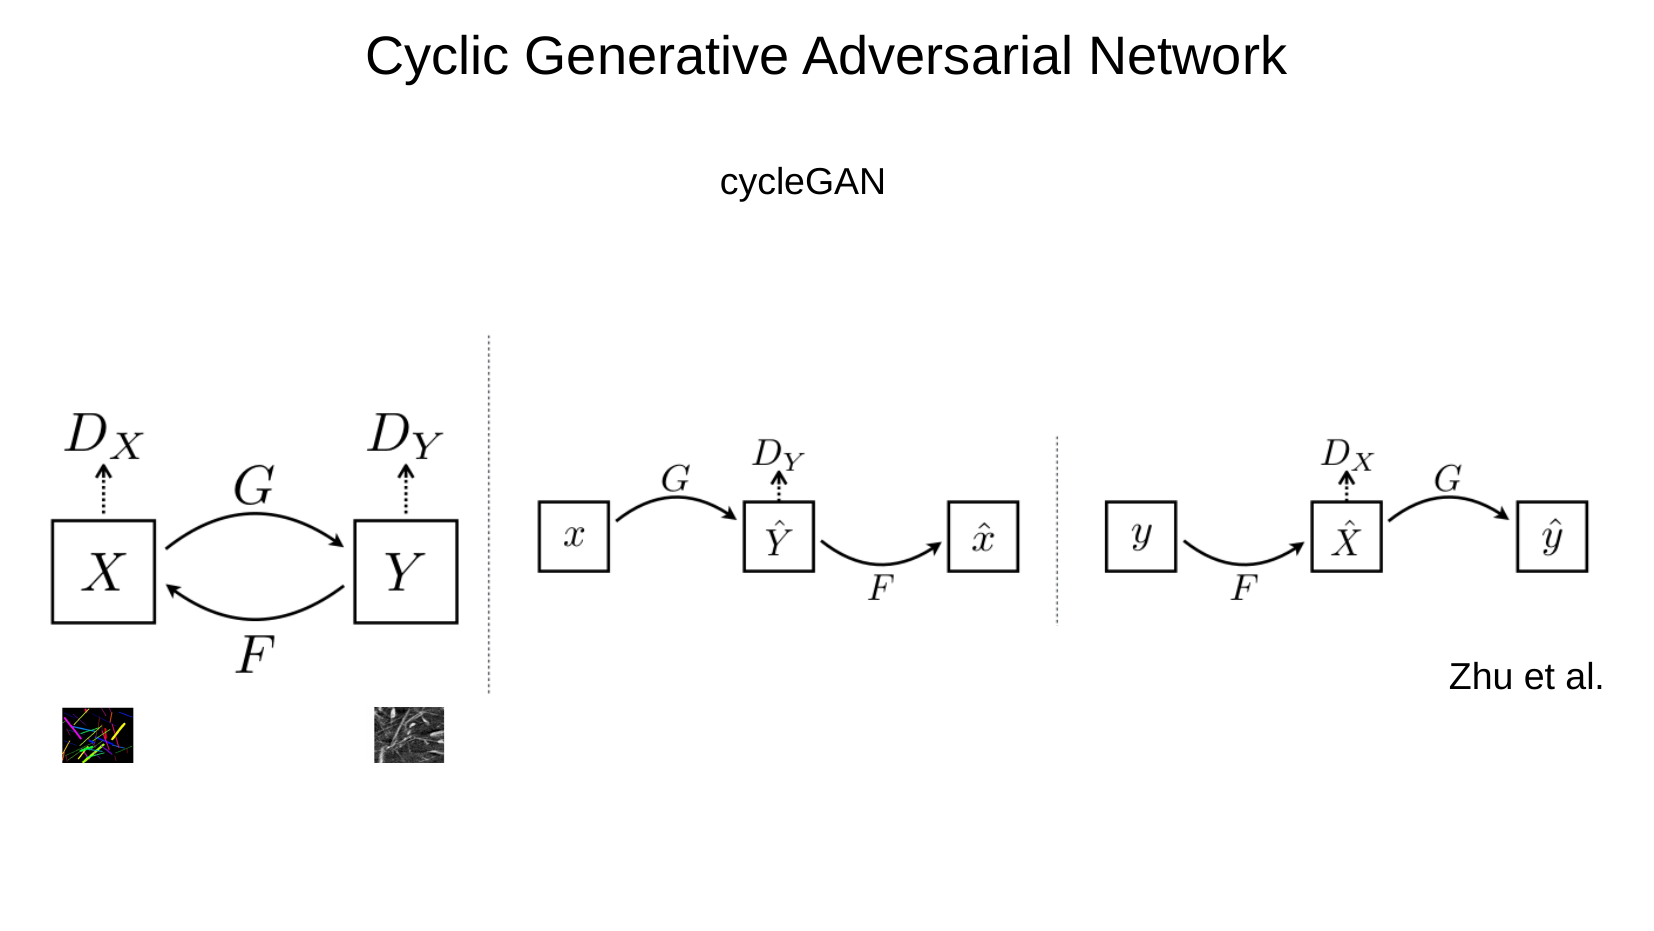

Cyclic Generative Adversarial Network
cycleGAN
Zhu et al.